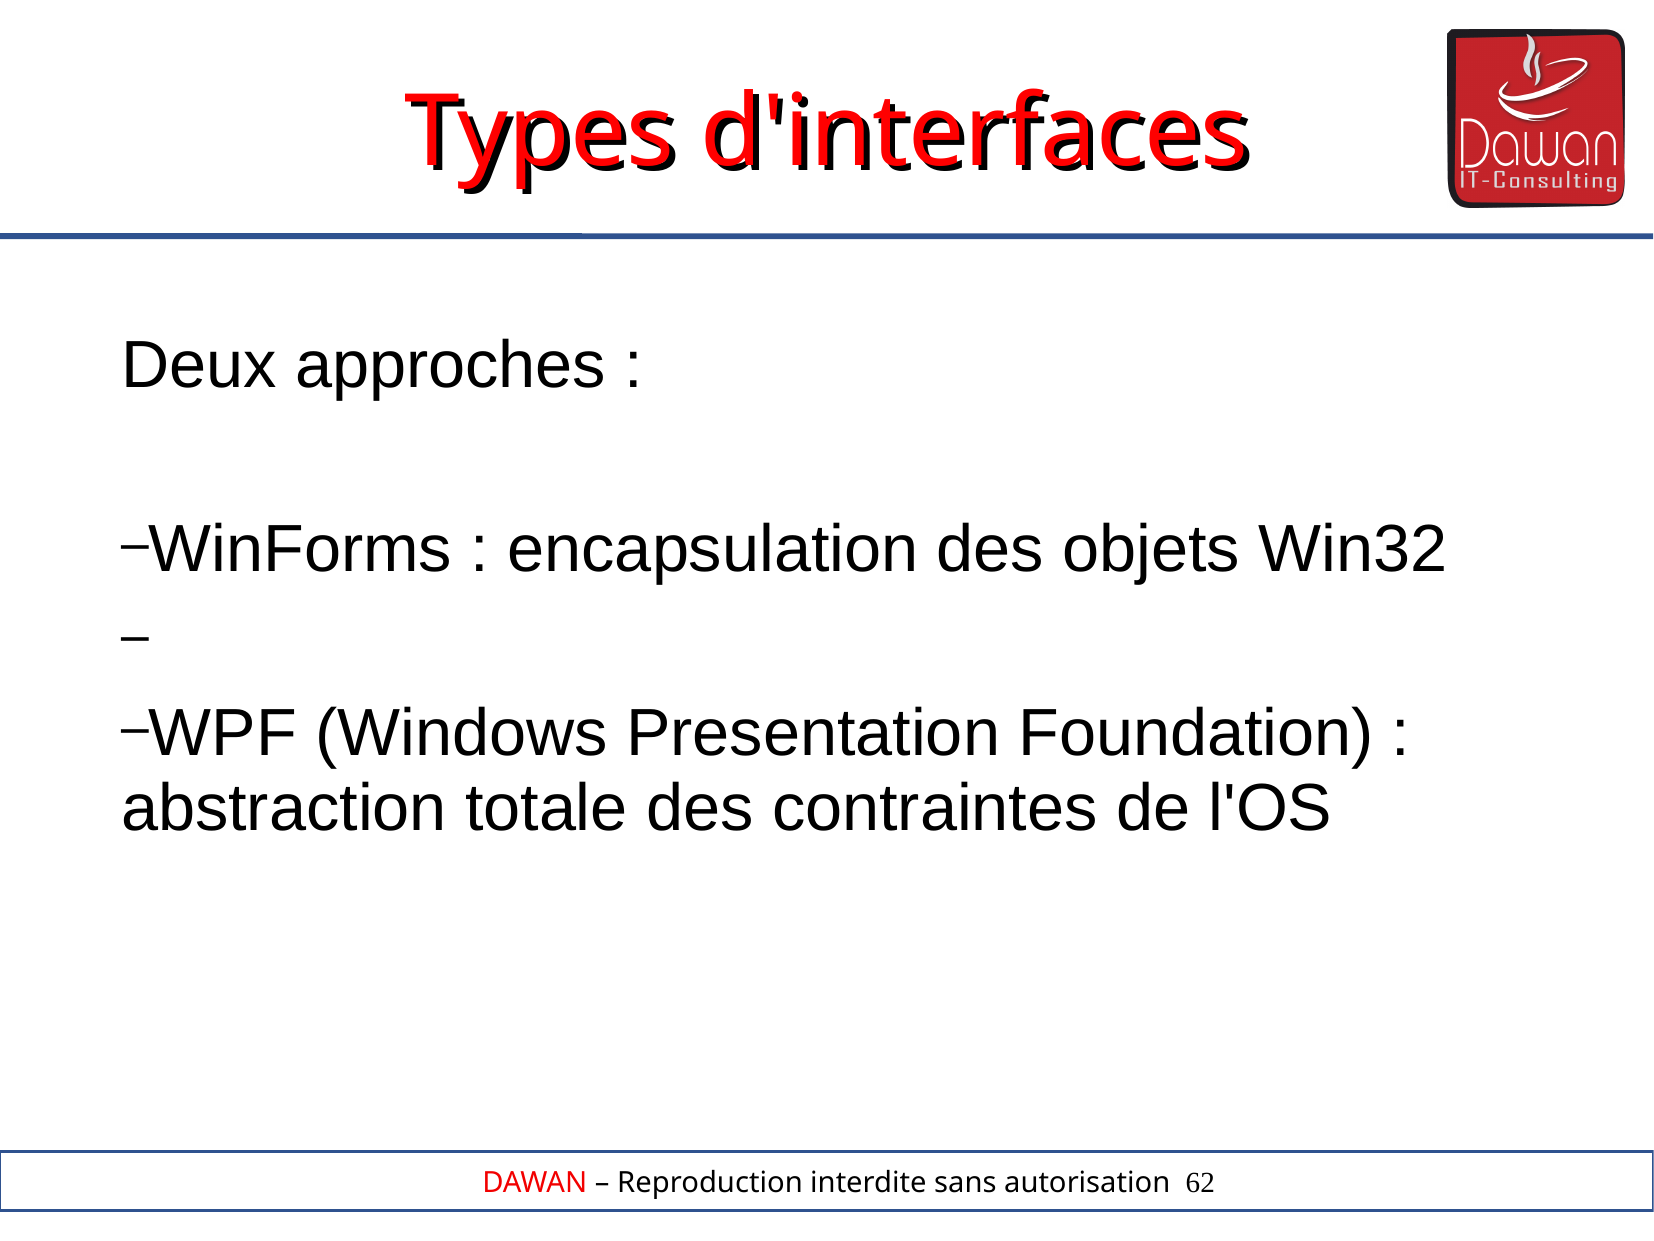

Types d'interfaces
Deux approches :
WinForms : encapsulation des objets Win32
WPF (Windows Presentation Foundation) : abstraction totale des contraintes de l'OS
59